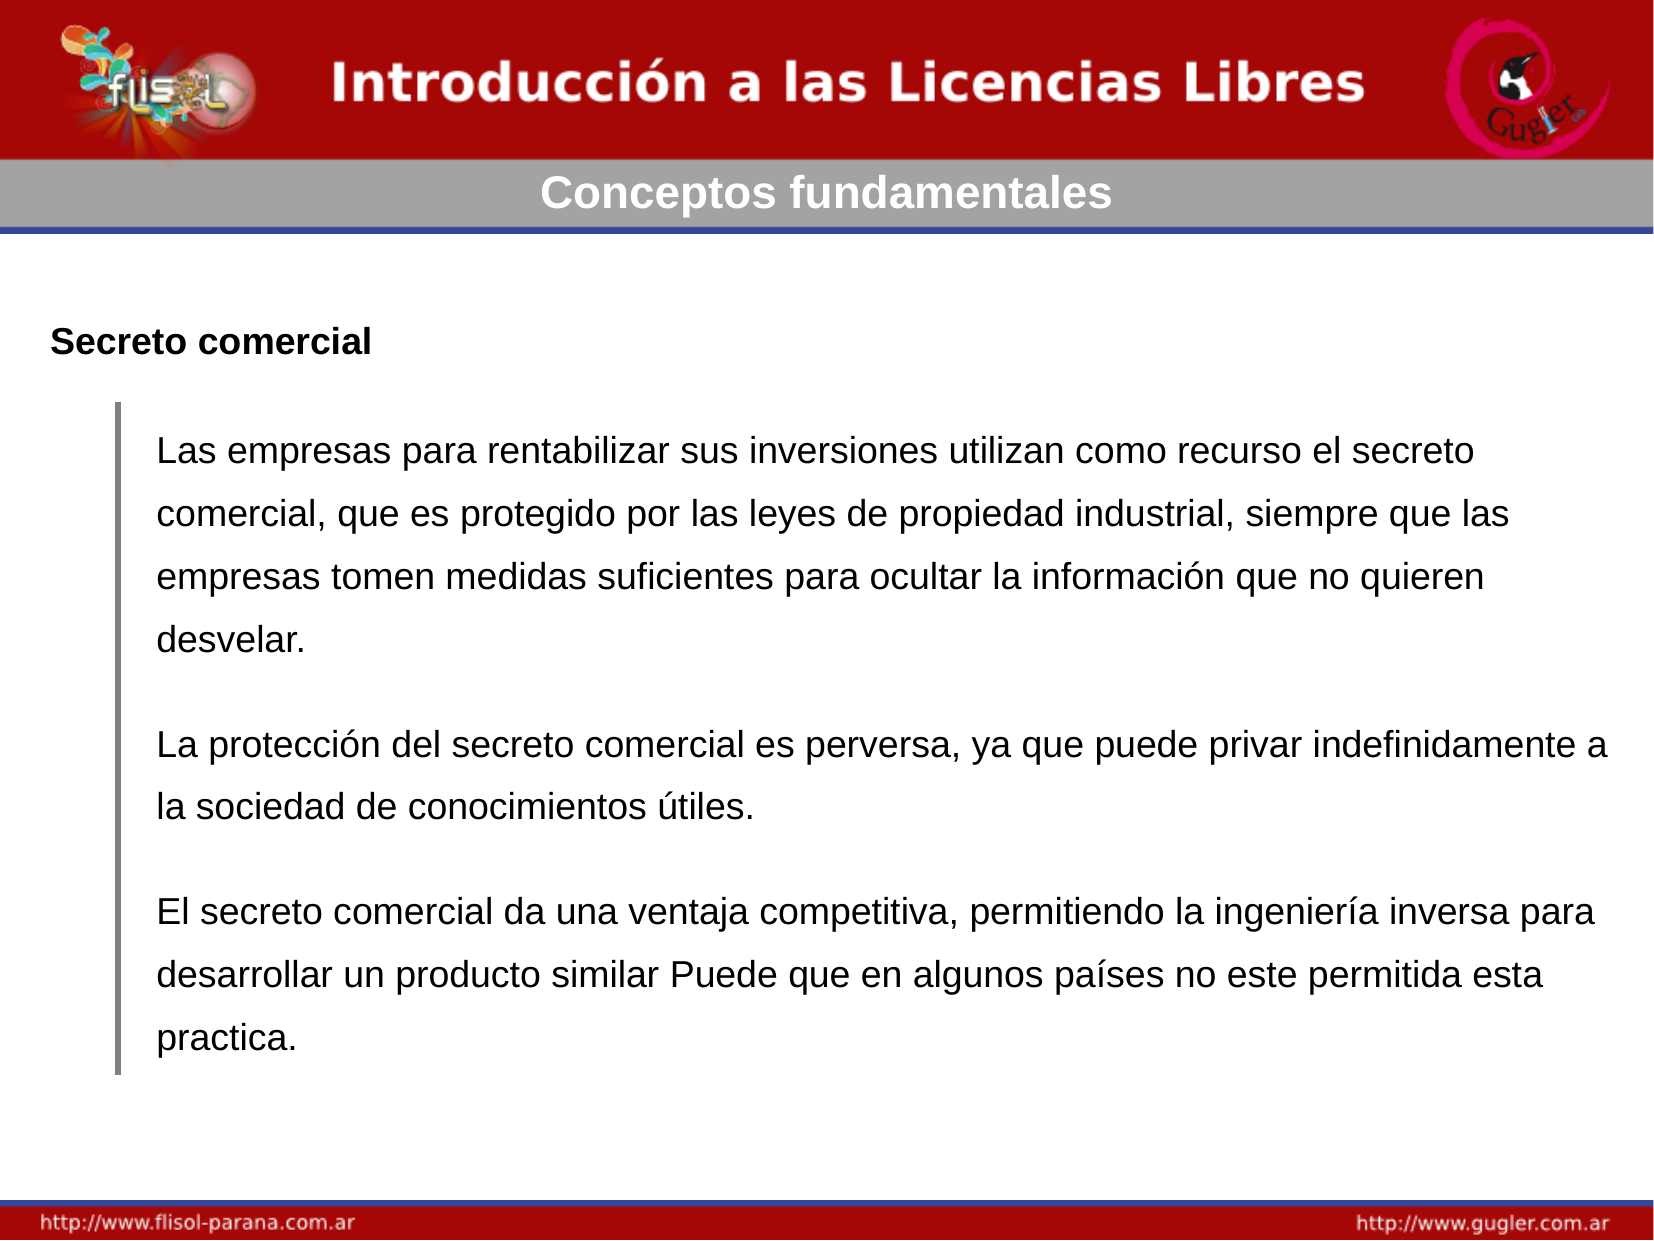

Conceptos fundamentales
Secreto comercial
Las empresas para rentabilizar sus inversiones utilizan como recurso el secreto comercial, que es protegido por las leyes de propiedad industrial, siempre que las empresas tomen medidas suficientes para ocultar la información que no quieren desvelar.
La protección del secreto comercial es perversa, ya que puede privar indefinidamente a la sociedad de conocimientos útiles.
El secreto comercial da una ventaja competitiva, permitiendo la ingeniería inversa para desarrollar un producto similar Puede que en algunos países no este permitida esta practica.